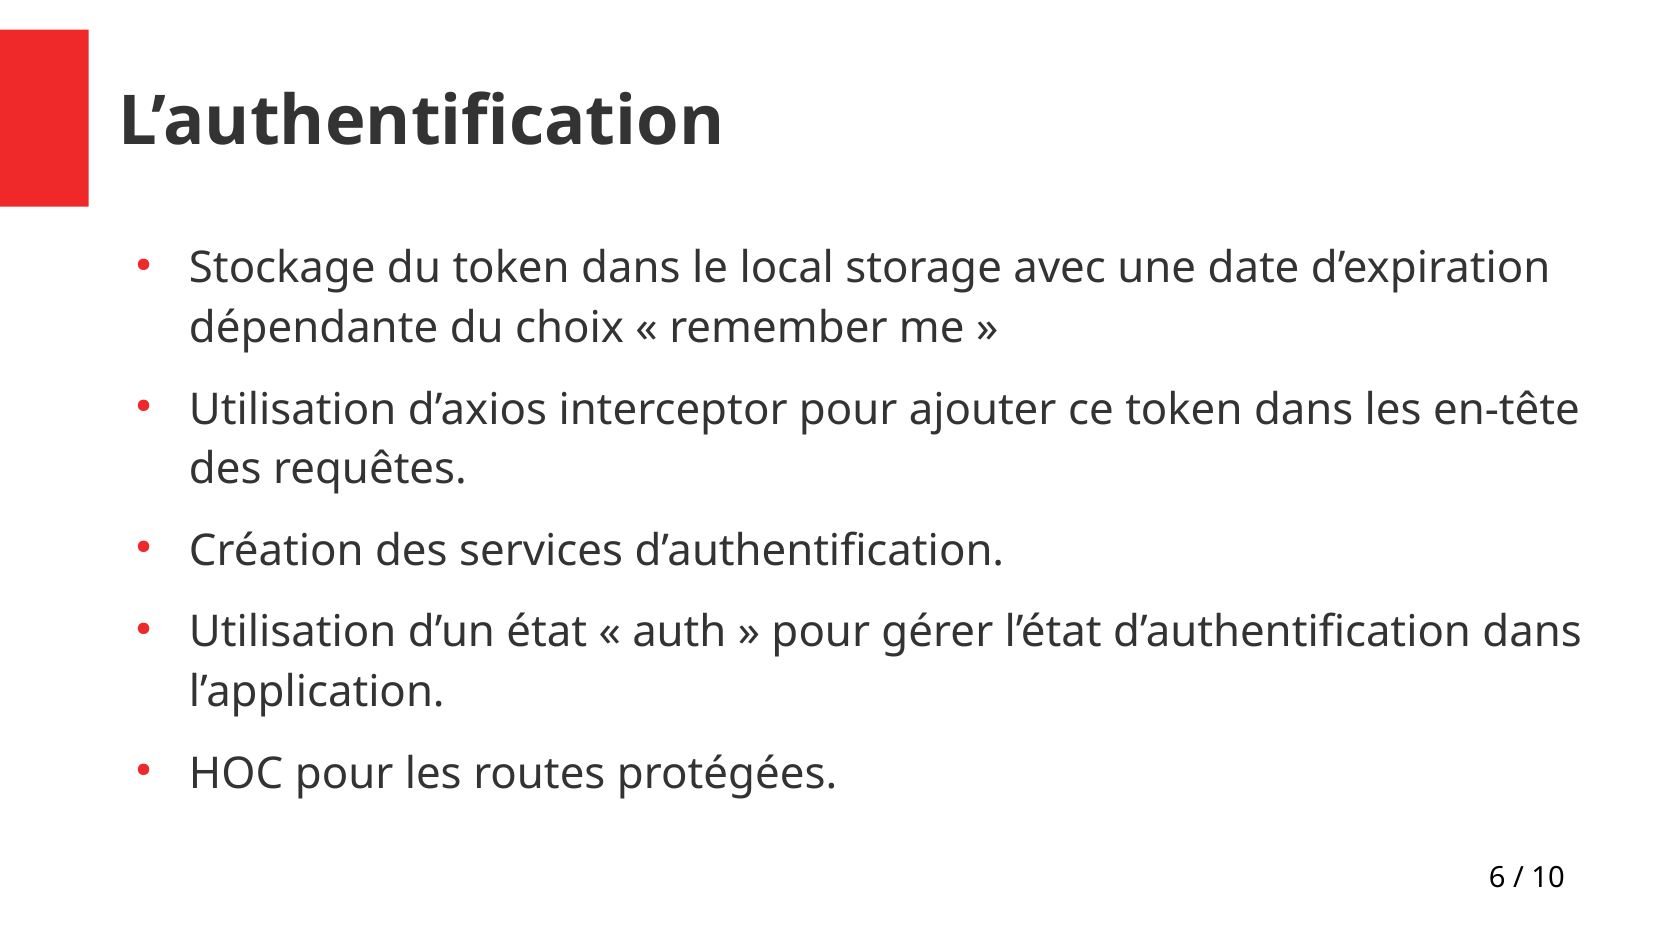

# L’authentification
Stockage du token dans le local storage avec une date d’expiration dépendante du choix « remember me »
Utilisation d’axios interceptor pour ajouter ce token dans les en-tête des requêtes.
Création des services d’authentification.
Utilisation d’un état « auth » pour gérer l’état d’authentification dans l’application.
HOC pour les routes protégées.
6